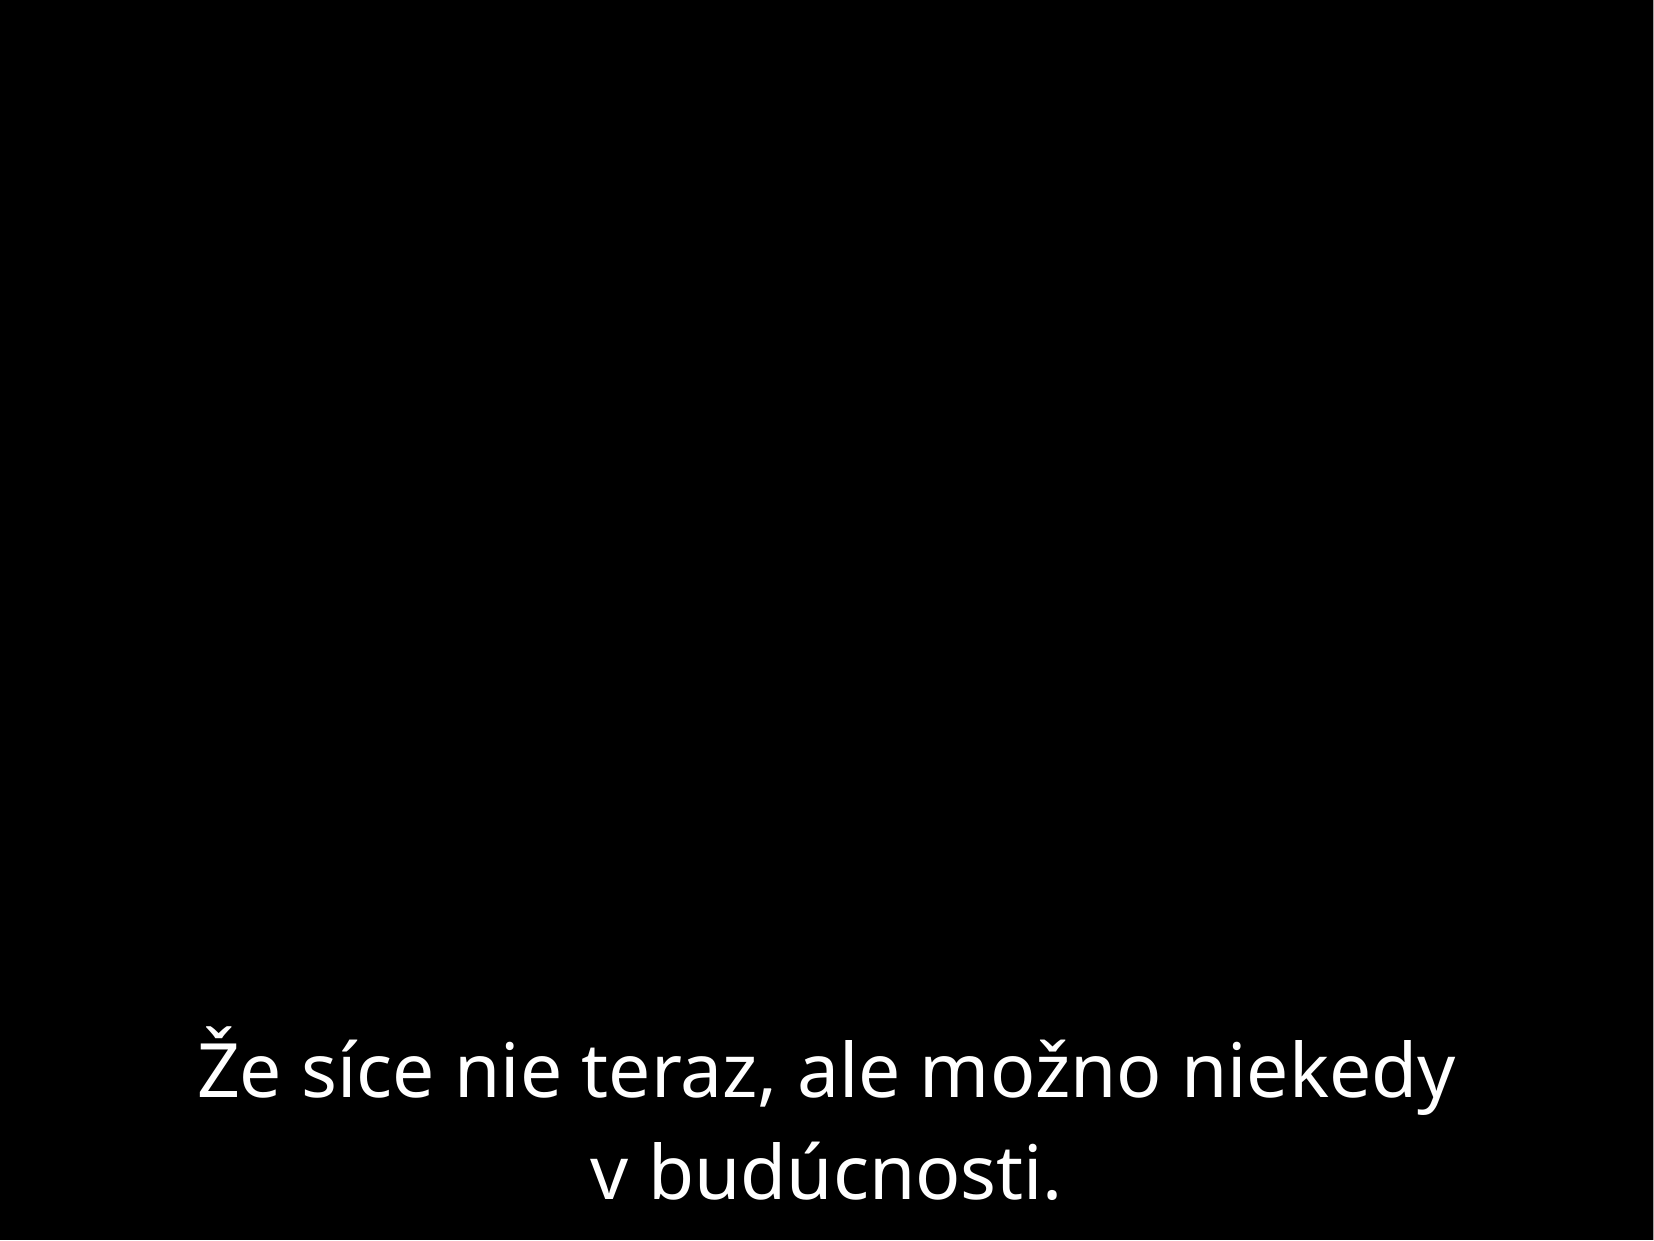

# Že síce nie teraz, ale možno niekedy v budúcnosti.